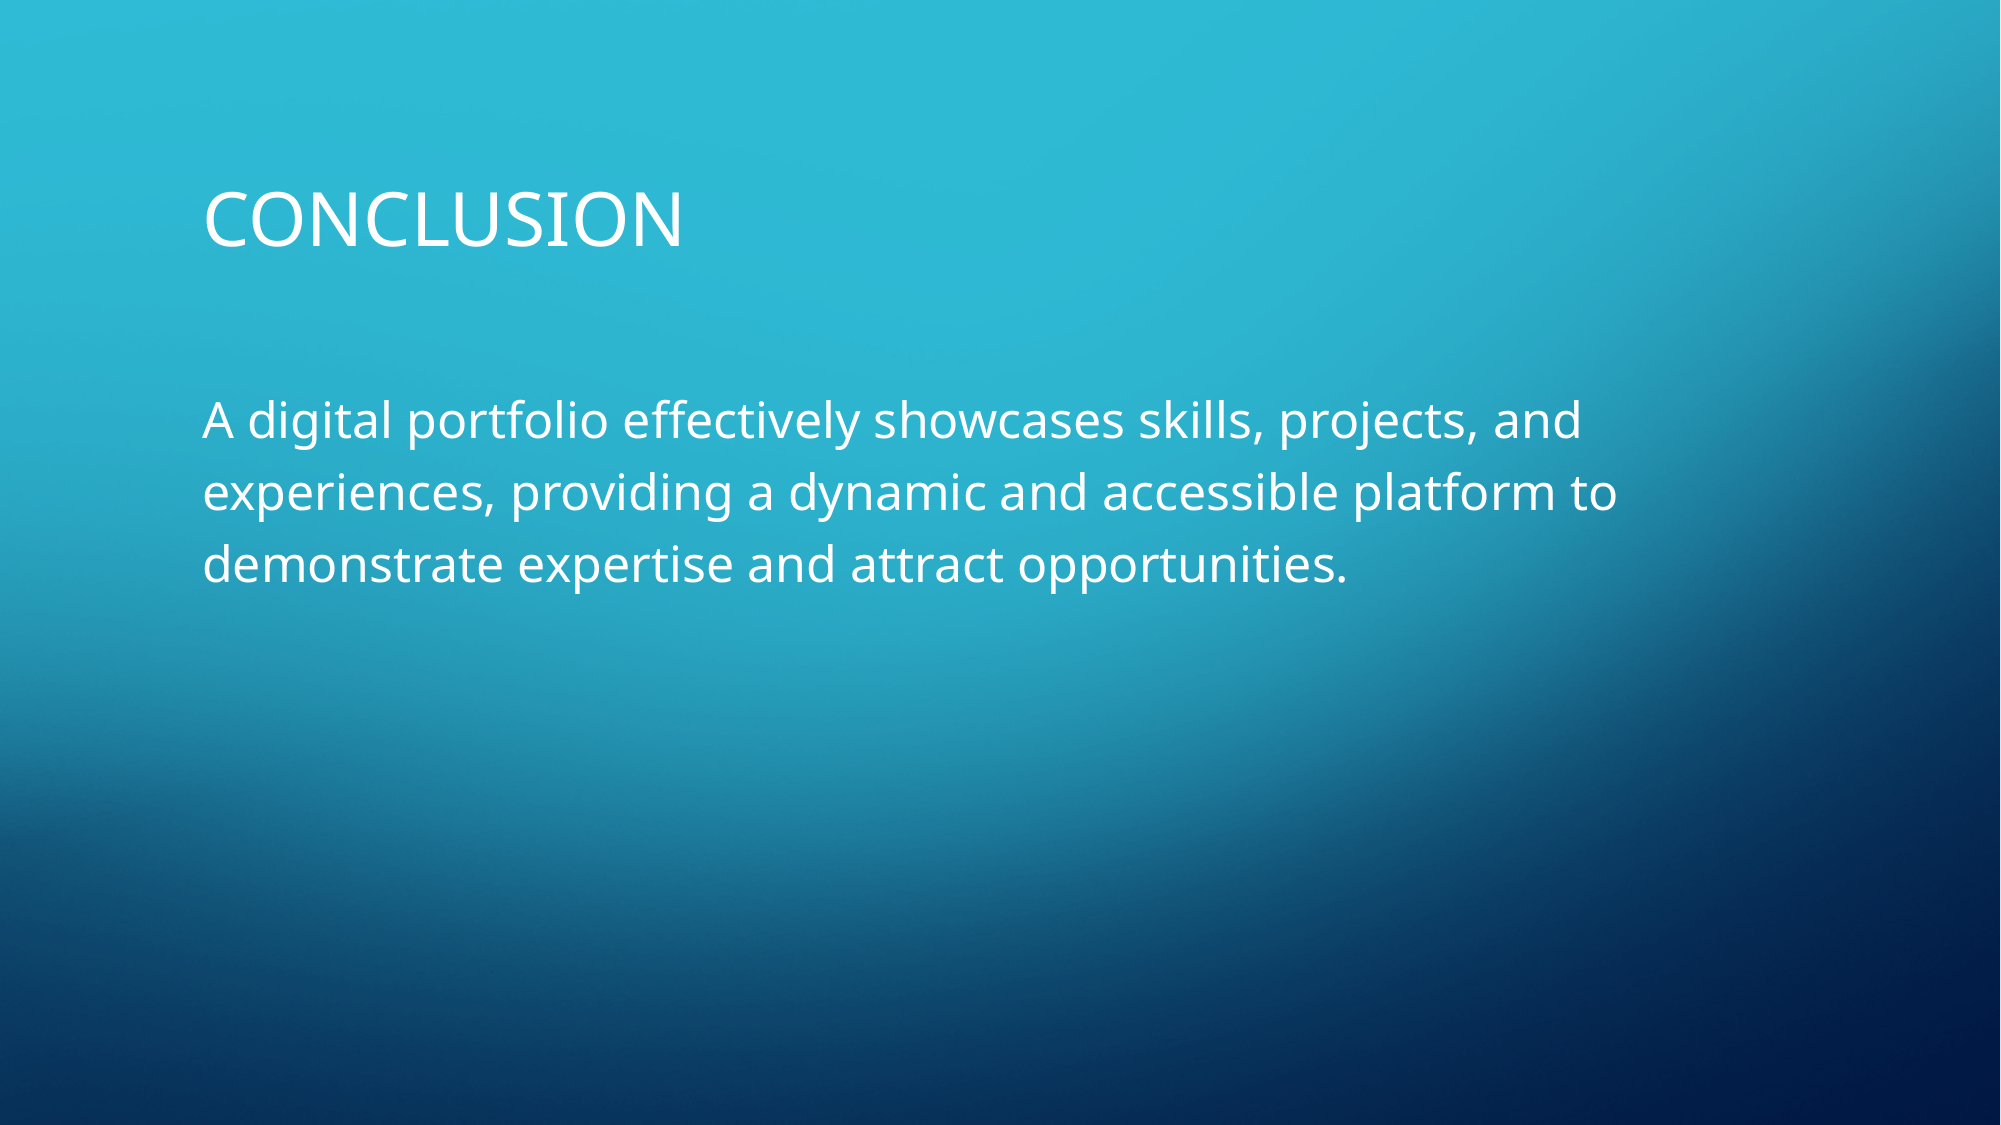

# Conclusion
A digital portfolio effectively showcases skills, projects, and experiences, providing a dynamic and accessible platform to demonstrate expertise and attract opportunities.